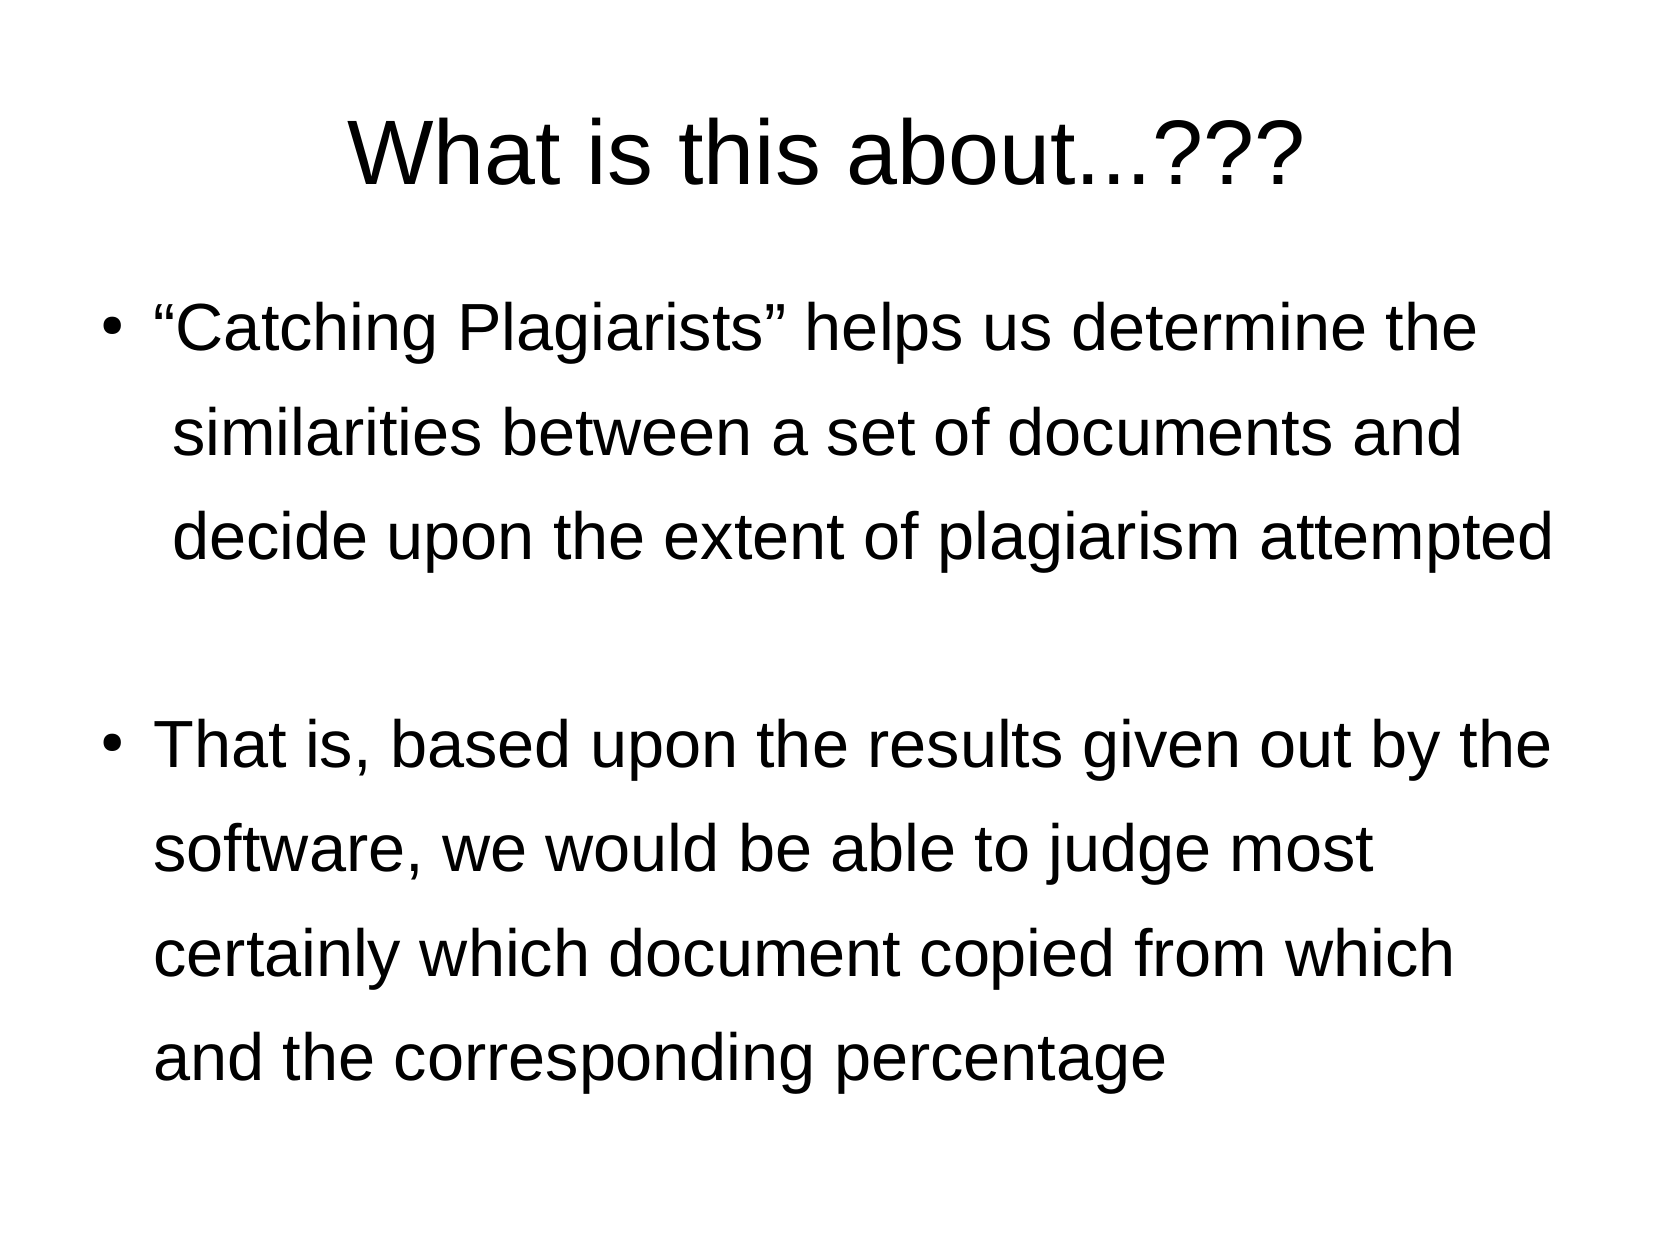

# What is this about...???
“Catching Plagiarists” helps us determine the
 similarities between a set of documents and
 decide upon the extent of plagiarism attempted
That is, based upon the results given out by the
software, we would be able to judge most
certainly which document copied from which
and the corresponding percentage